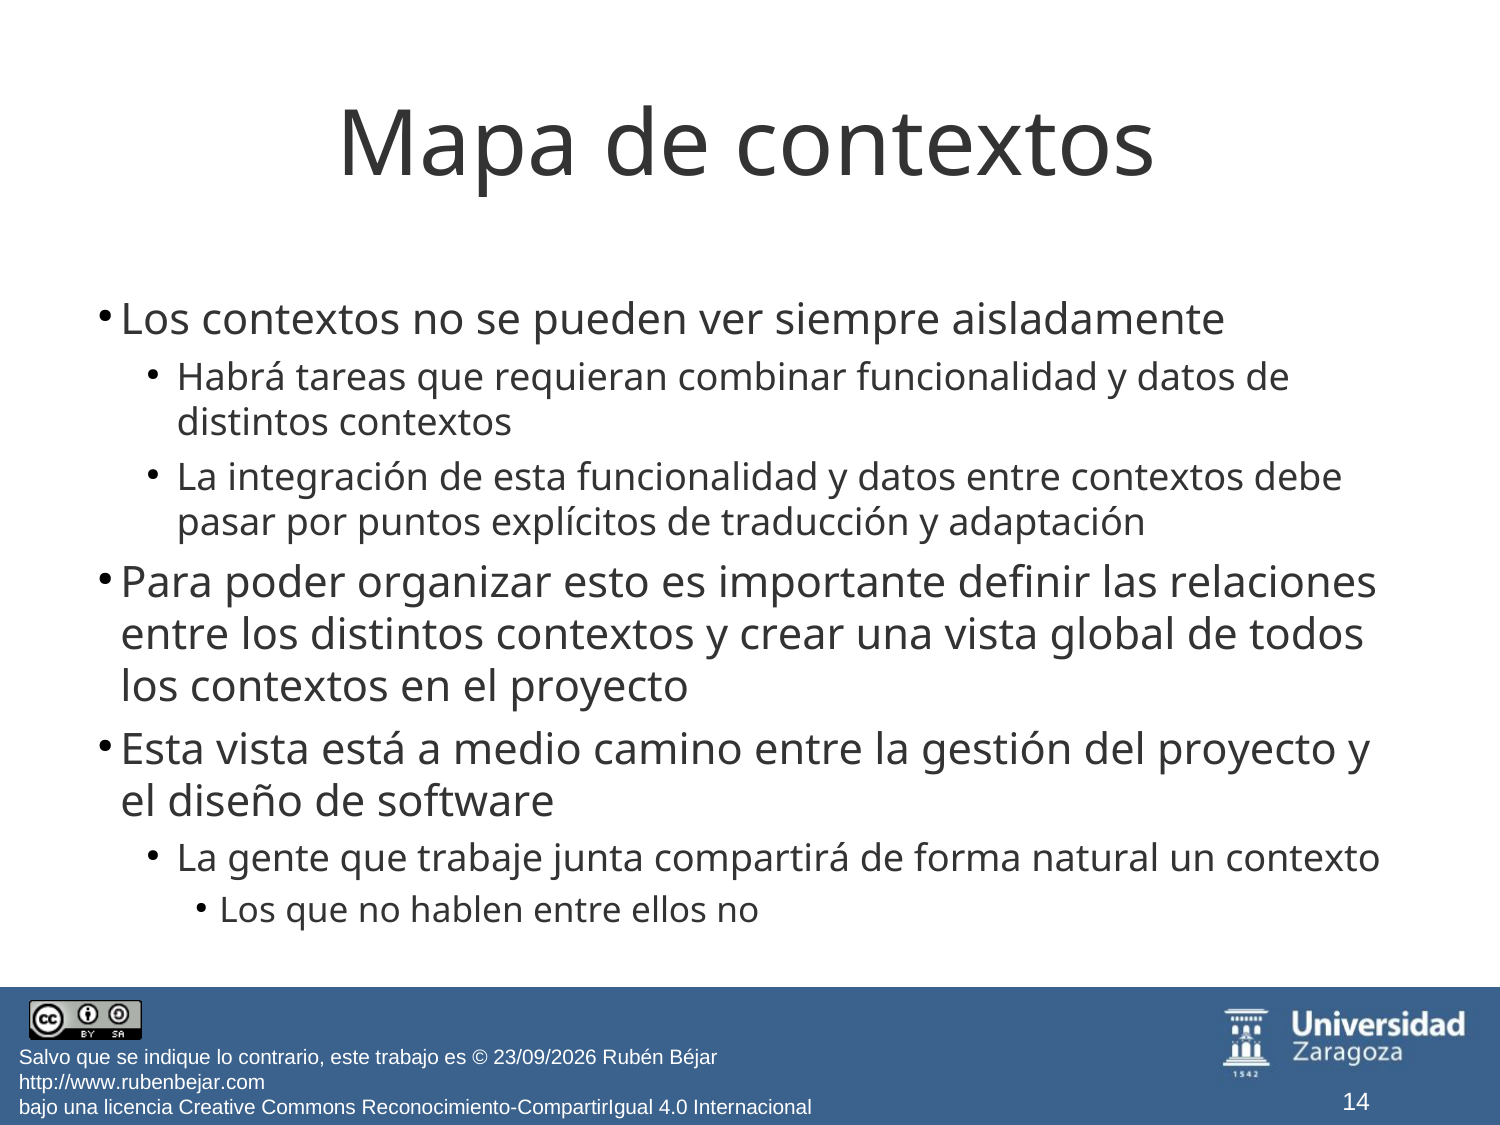

# Mapa de contextos
Los contextos no se pueden ver siempre aisladamente
Habrá tareas que requieran combinar funcionalidad y datos de distintos contextos
La integración de esta funcionalidad y datos entre contextos debe pasar por puntos explícitos de traducción y adaptación
Para poder organizar esto es importante definir las relaciones entre los distintos contextos y crear una vista global de todos los contextos en el proyecto
Esta vista está a medio camino entre la gestión del proyecto y el diseño de software
La gente que trabaje junta compartirá de forma natural un contexto
Los que no hablen entre ellos no